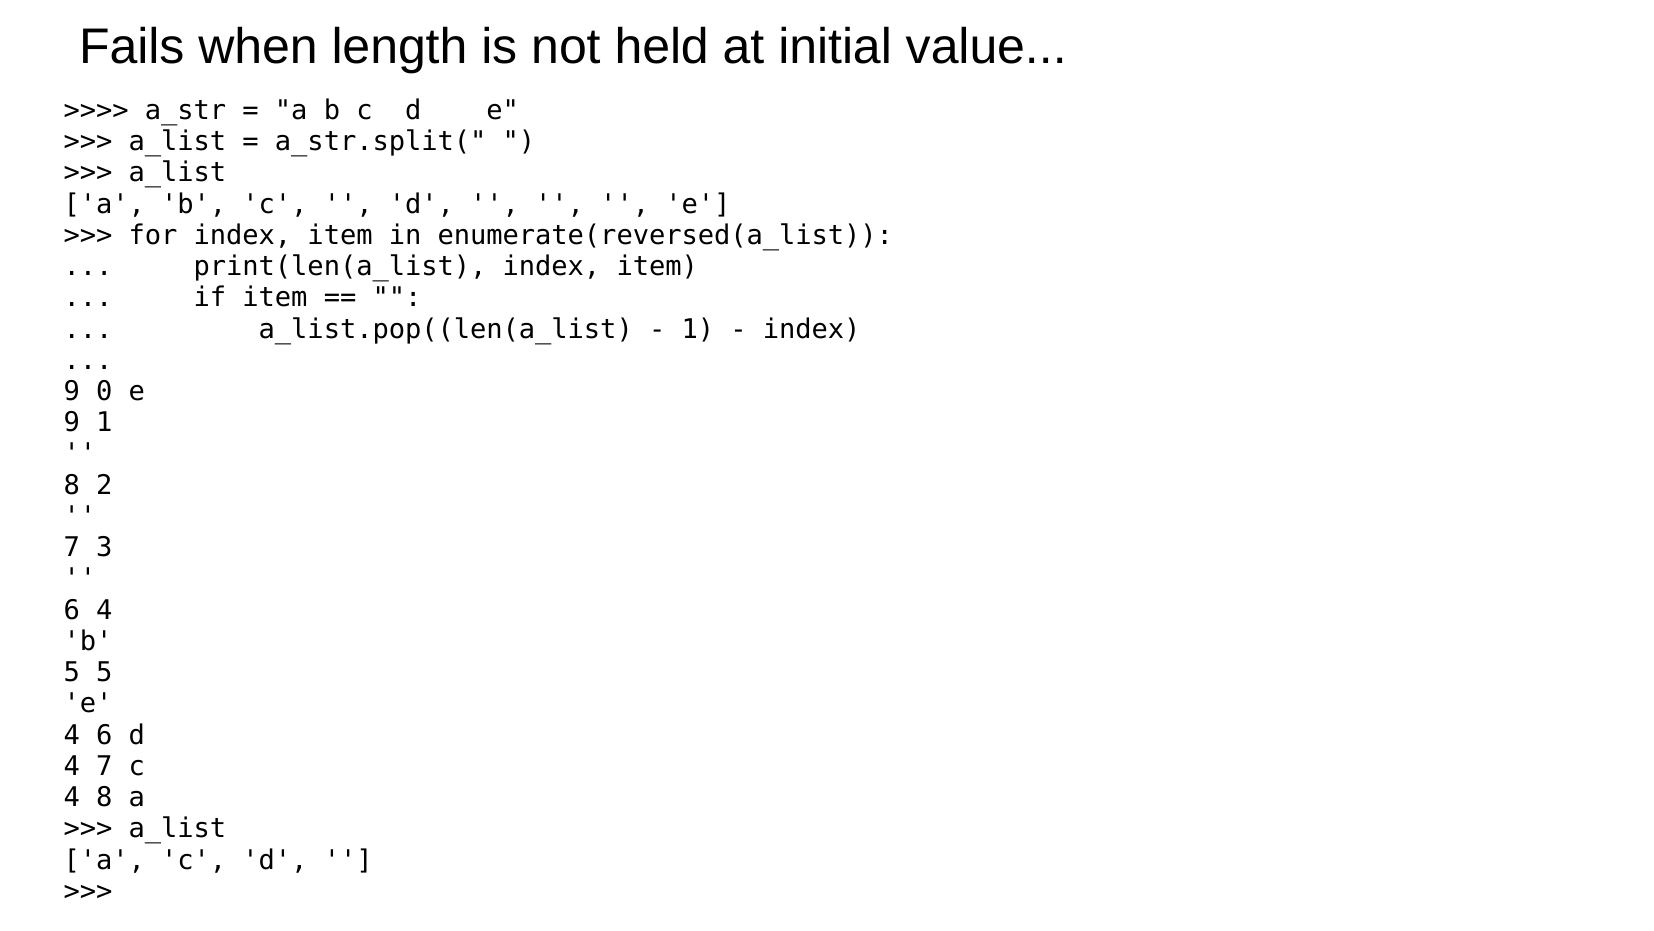

# Fails when length is not held at initial value...
>>>> a_str = "a b c d e"
>>> a_list = a_str.split(" ")
>>> a_list
['a', 'b', 'c', '', 'd', '', '', '', 'e']
>>> for index, item in enumerate(reversed(a_list)):
... print(len(a_list), index, item)
... if item == "":
... a_list.pop((len(a_list) - 1) - index)
...
9 0 e
9 1
''
8 2
''
7 3
''
6 4
'b'
5 5
'e'
4 6 d
4 7 c
4 8 a
>>> a_list
['a', 'c', 'd', '']
>>>